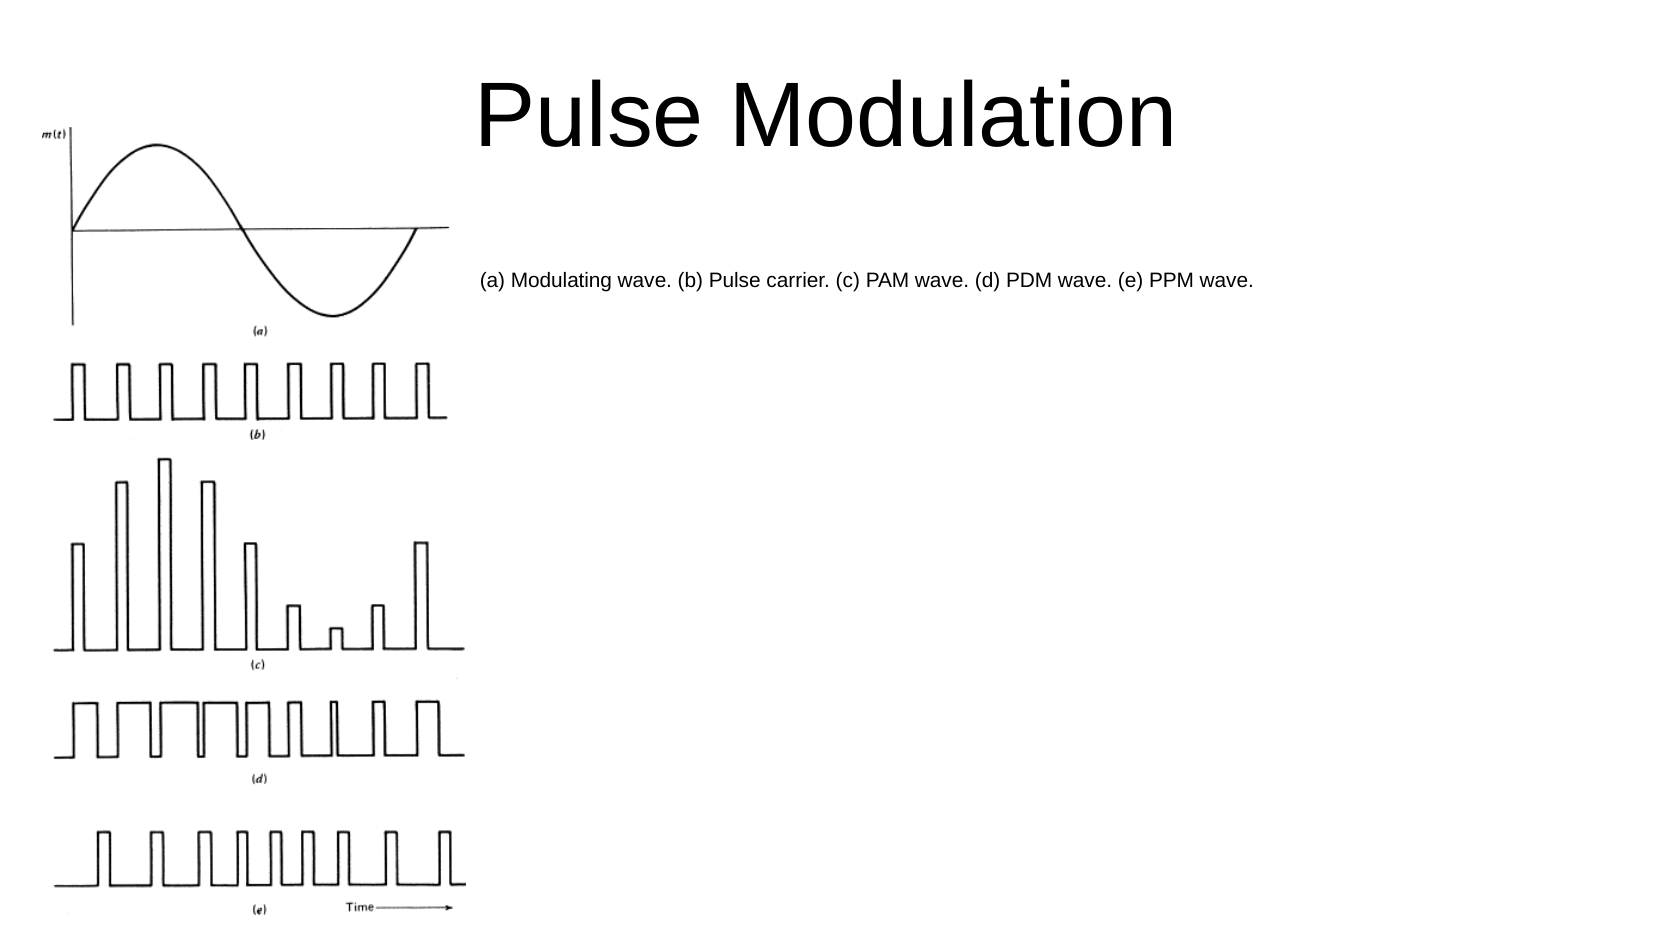

# Pulse Modulation
(a) Modulating wave. (b) Pulse carrier. (c) PAM wave. (d) PDM wave. (e) PPM wave.